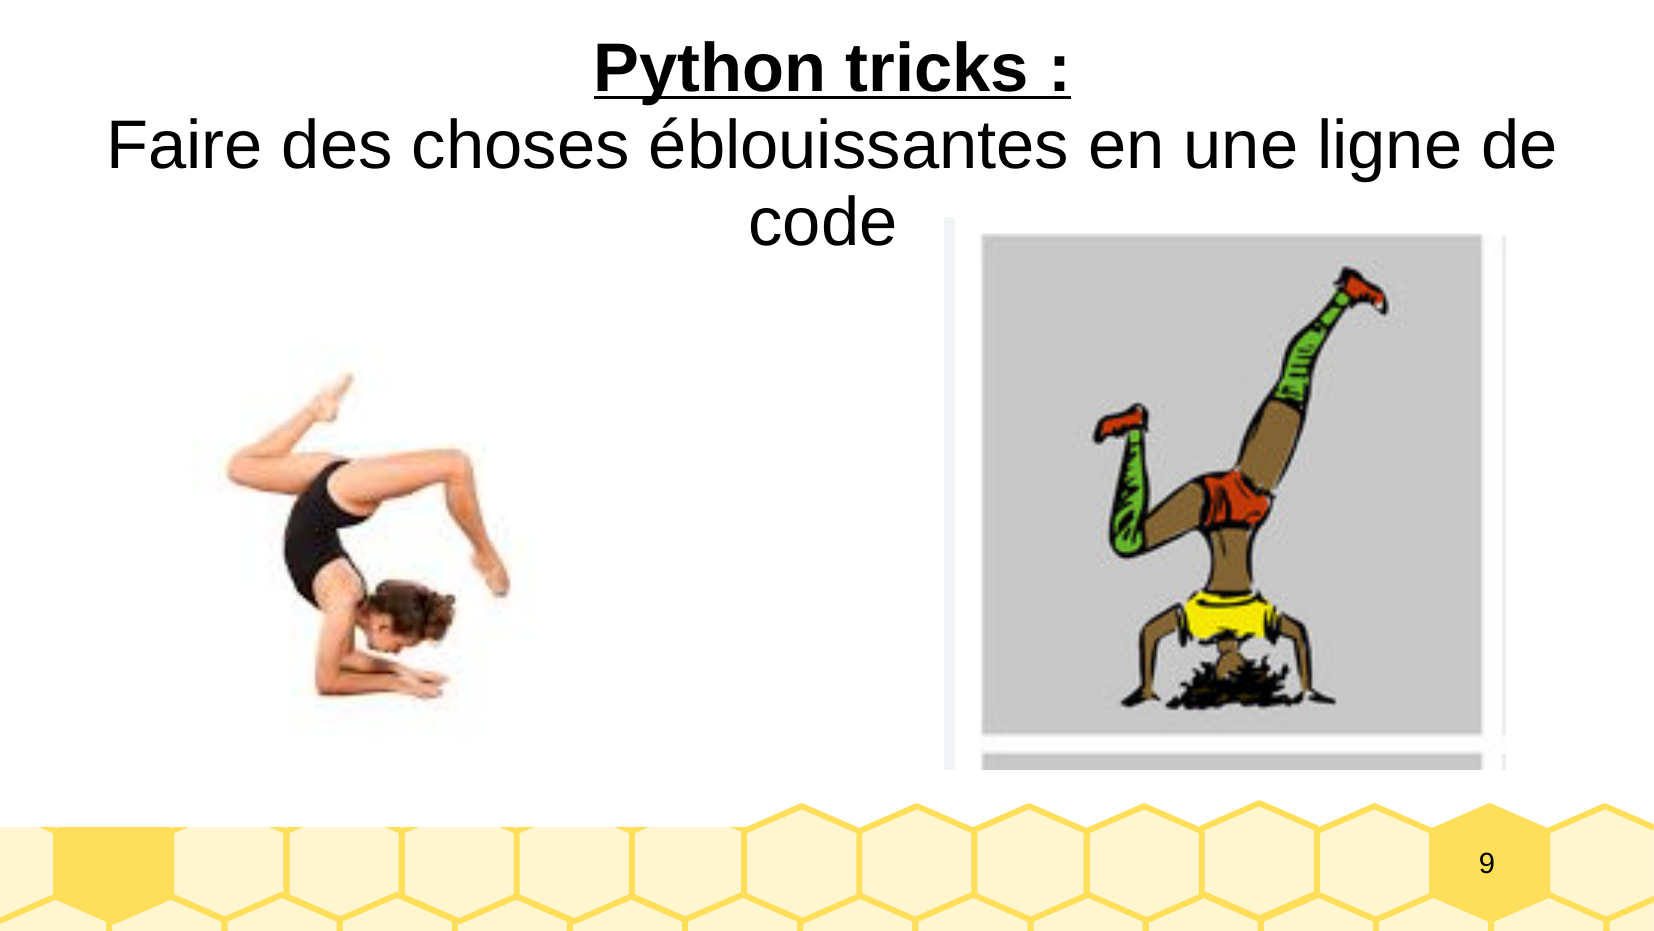

# Python tricks : Faire des choses éblouissantes en une ligne de code